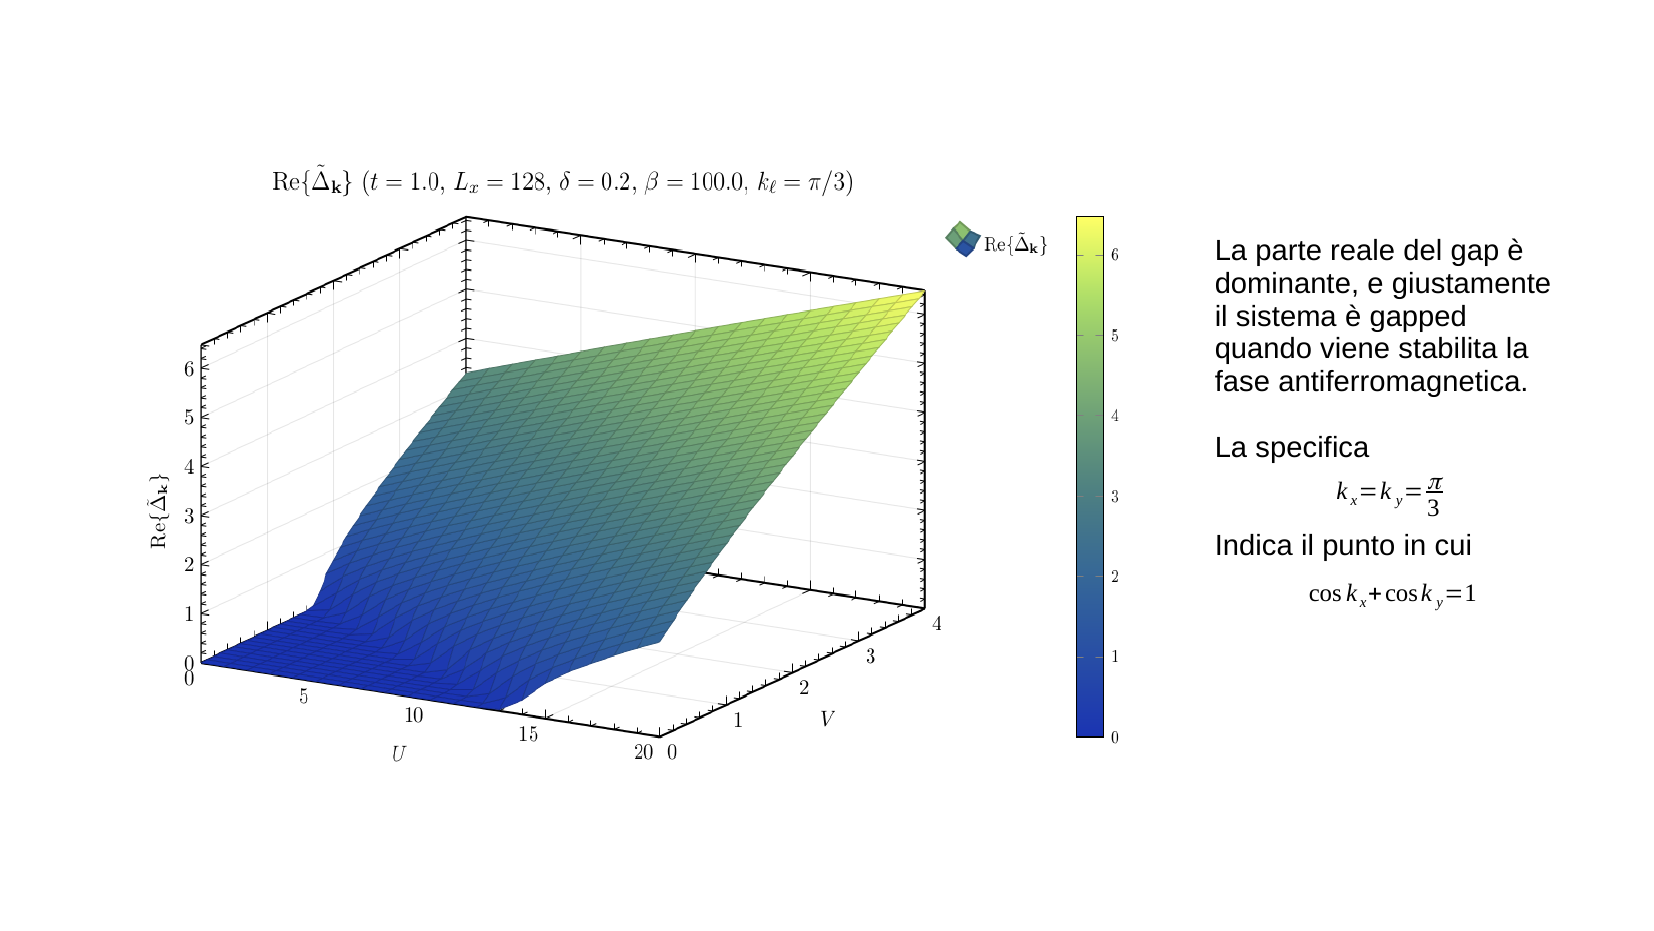

La parte reale del gap è dominante, e giustamente il sistema è gapped quando viene stabilita la fase antiferromagnetica.
La specifica
Indica il punto in cui